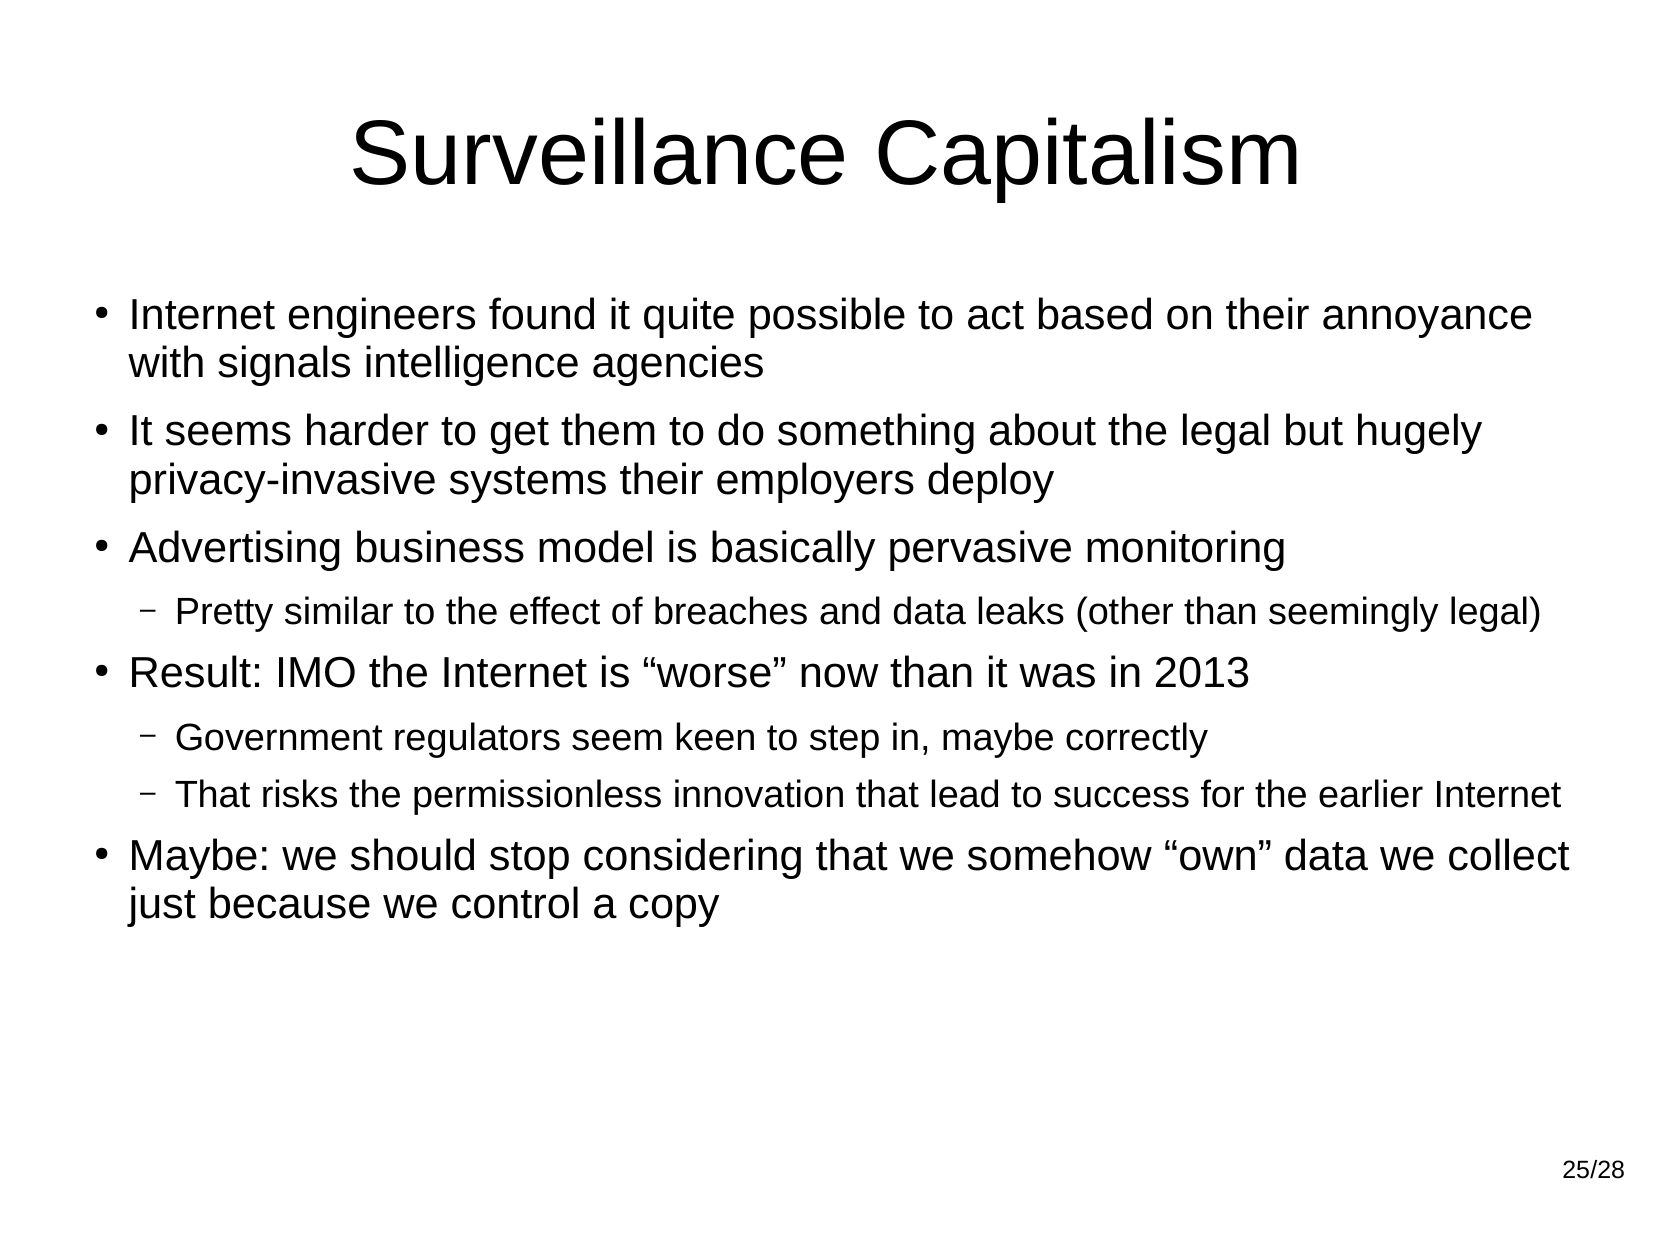

# Surveillance Capitalism
Internet engineers found it quite possible to act based on their annoyance with signals intelligence agencies
It seems harder to get them to do something about the legal but hugely privacy-invasive systems their employers deploy
Advertising business model is basically pervasive monitoring
Pretty similar to the effect of breaches and data leaks (other than seemingly legal)
Result: IMO the Internet is “worse” now than it was in 2013
Government regulators seem keen to step in, maybe correctly
That risks the permissionless innovation that lead to success for the earlier Internet
Maybe: we should stop considering that we somehow “own” data we collect just because we control a copy